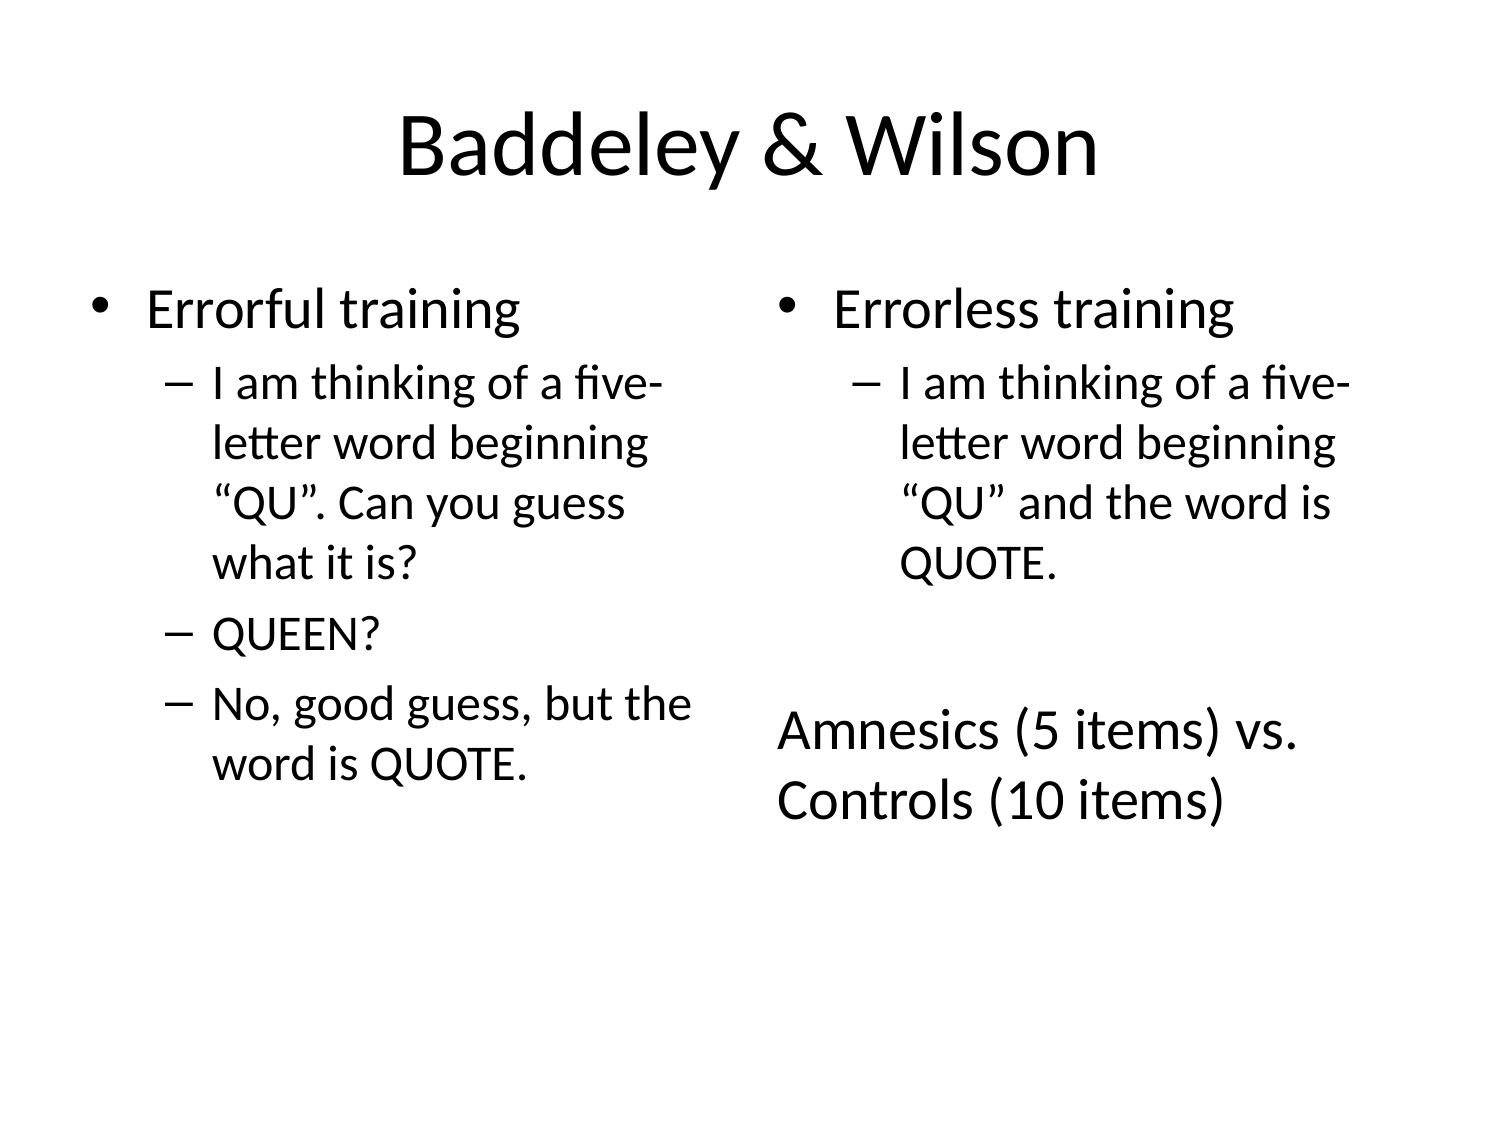

# Baddeley & Wilson
Errorful training
I am thinking of a five-letter word beginning “QU”. Can you guess what it is?
QUEEN?
No, good guess, but the word is QUOTE.
Errorless training
I am thinking of a five-letter word beginning “QU” and the word is QUOTE.
Amnesics (5 items) vs. Controls (10 items)